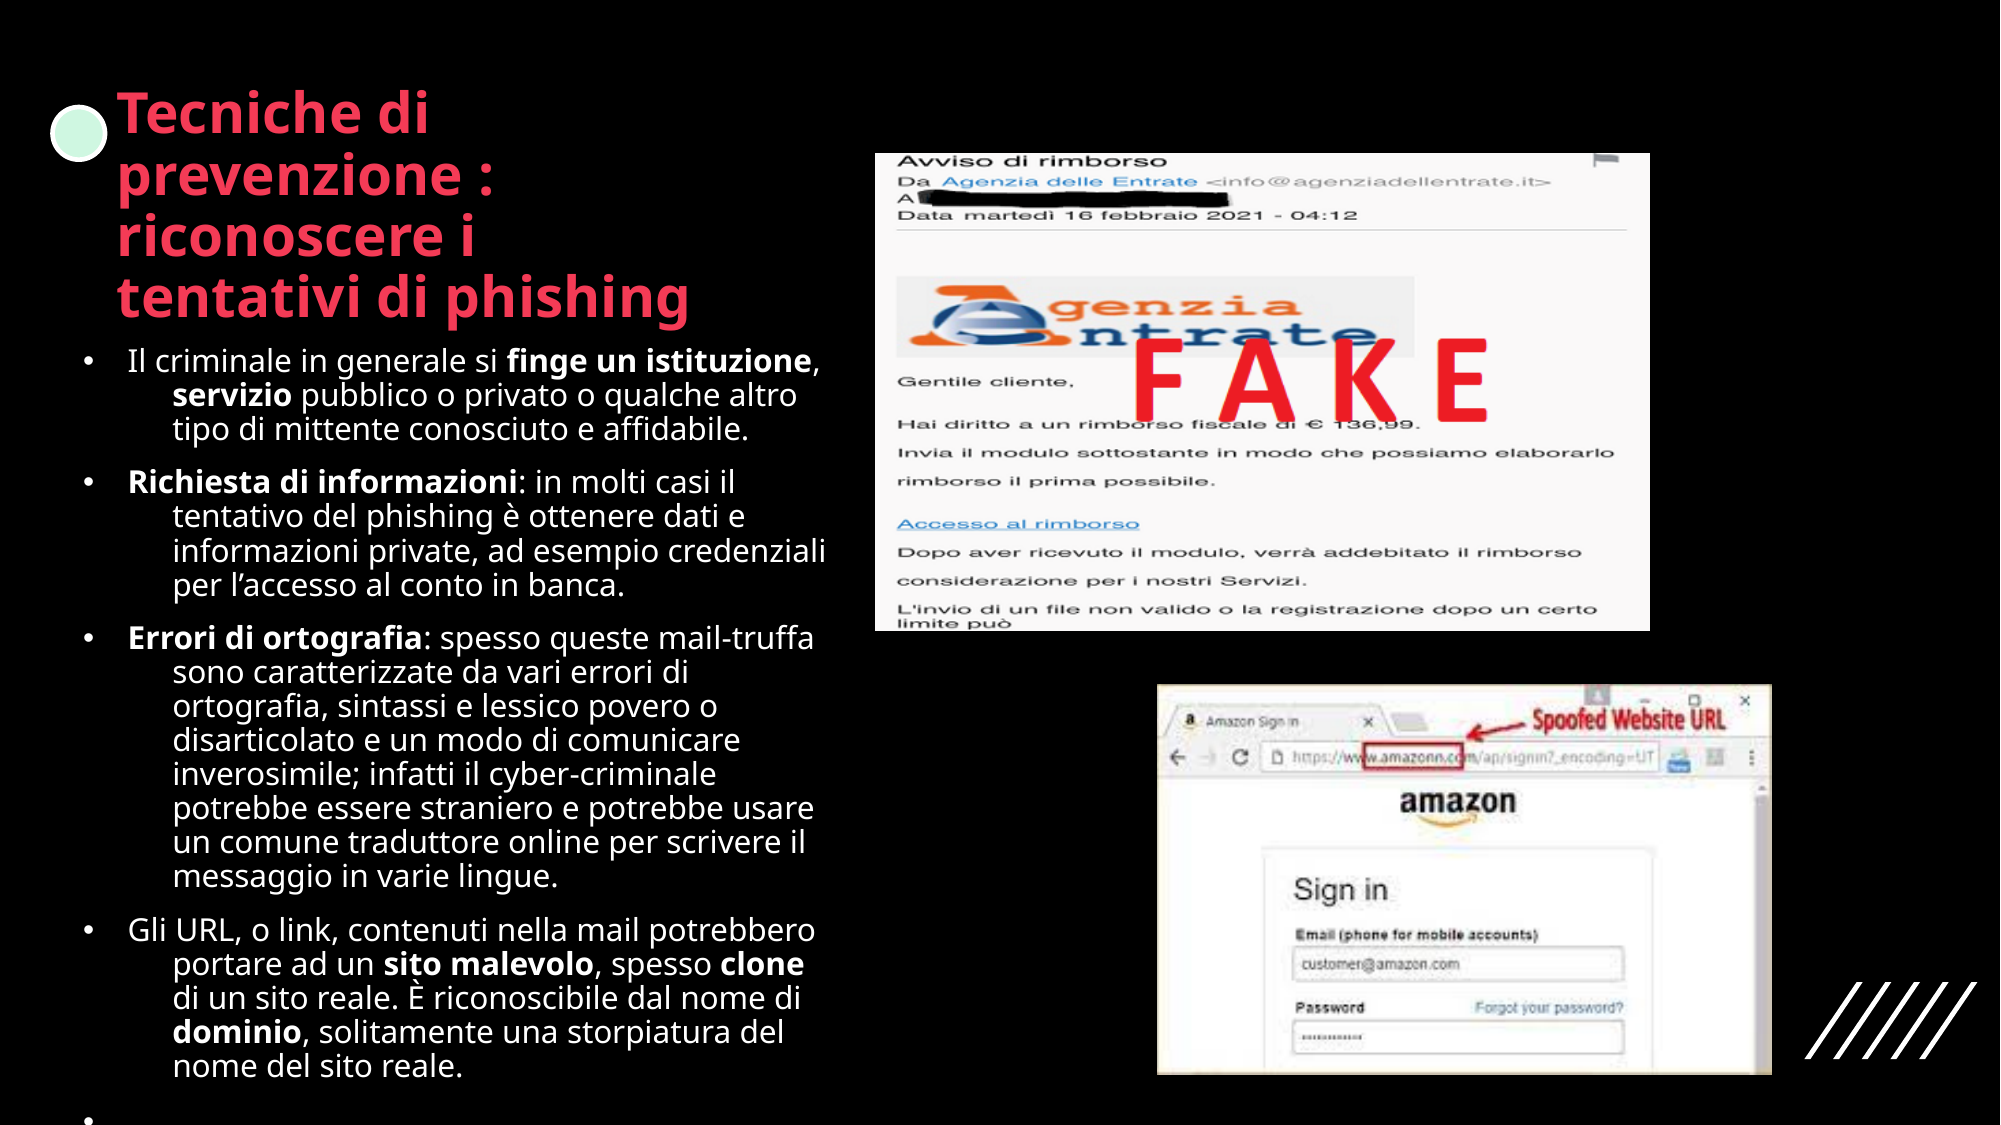

# Tecniche di prevenzione : riconoscere i tentativi di phishing
Il criminale in generale si finge un istituzione, servizio pubblico o privato o qualche altro tipo di mittente conosciuto e affidabile.
Richiesta di informazioni: in molti casi il tentativo del phishing è ottenere dati e informazioni private, ad esempio credenziali per l’accesso al conto in banca.
Errori di ortografia: spesso queste mail-truffa sono caratterizzate da vari errori di ortografia, sintassi e lessico povero o disarticolato e un modo di comunicare inverosimile; infatti il cyber-criminale potrebbe essere straniero e potrebbe usare un comune traduttore online per scrivere il messaggio in varie lingue.
Gli URL, o link, contenuti nella mail potrebbero portare ad un sito malevolo, spesso clone di un sito reale. È riconoscibile dal nome di dominio, solitamente una storpiatura del nome del sito reale.